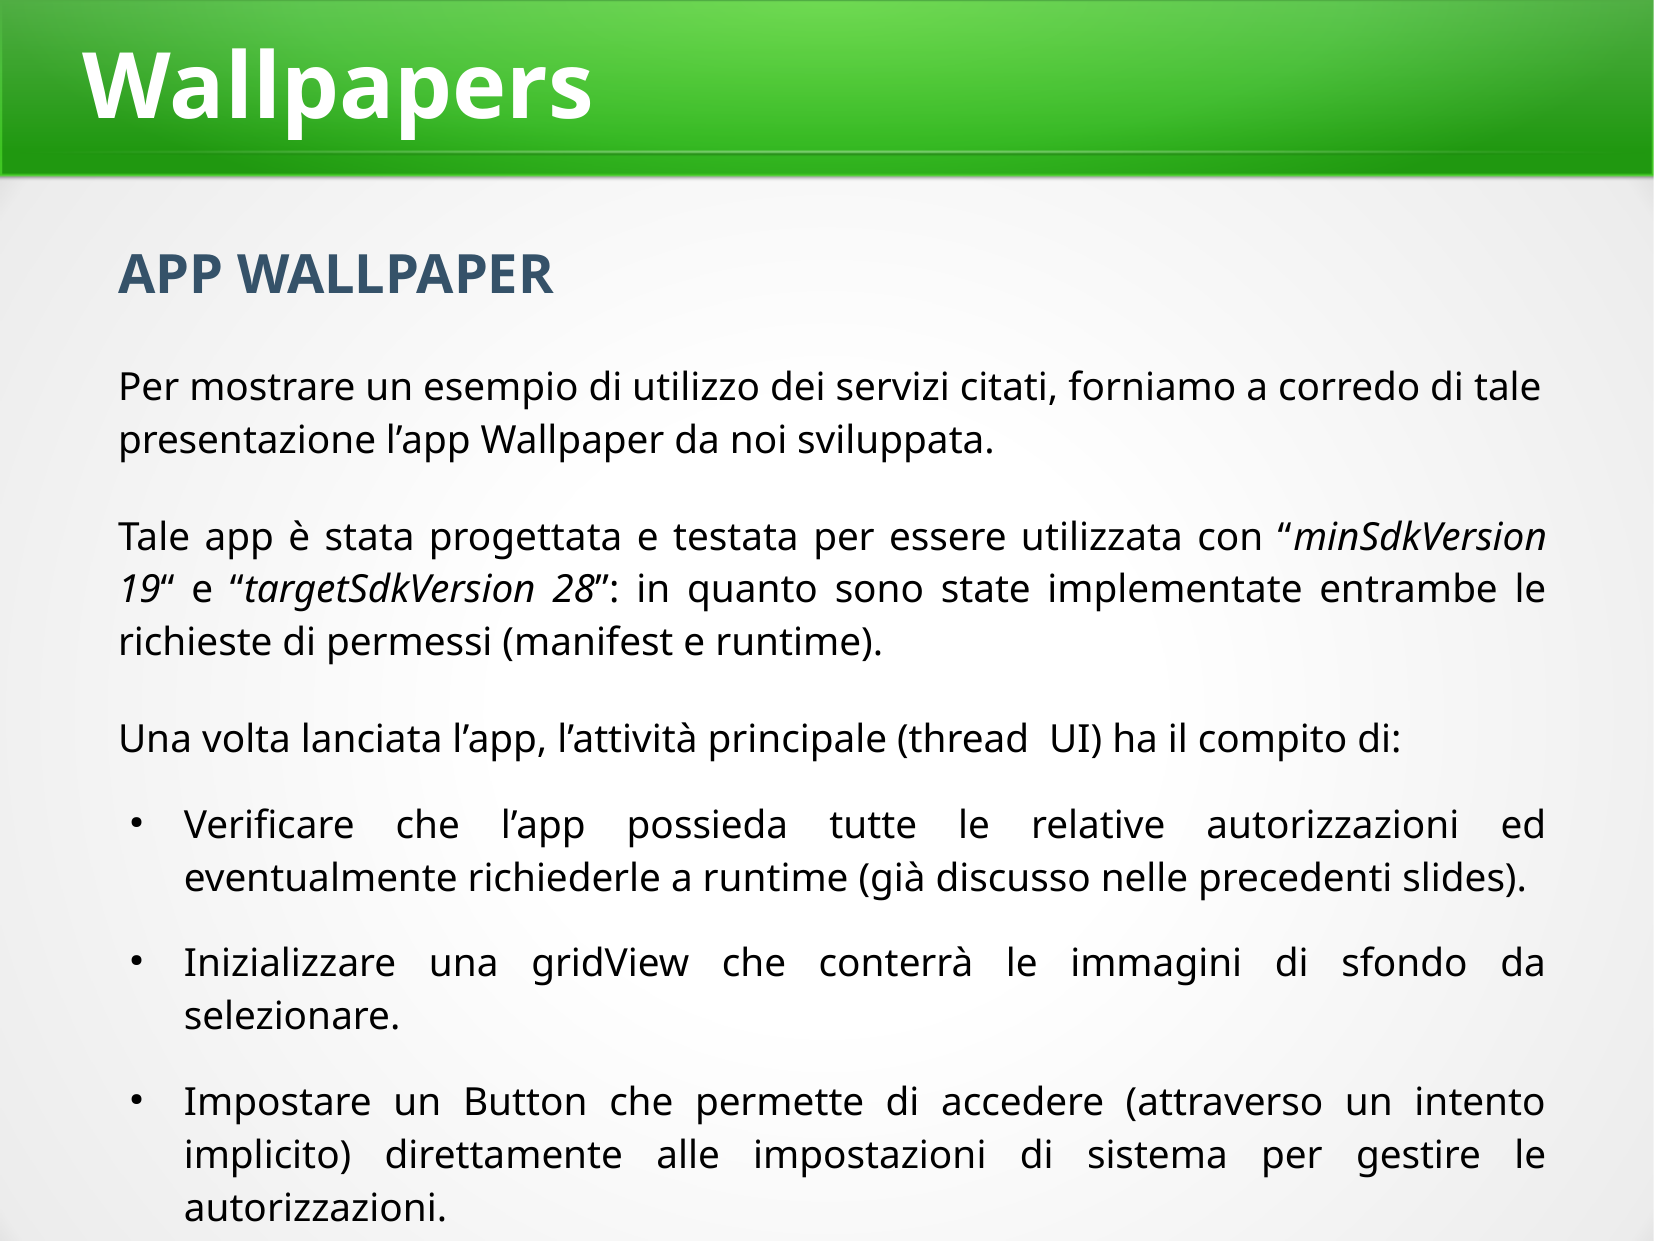

# Wallpapers
APP WALLPAPER
Per mostrare un esempio di utilizzo dei servizi citati, forniamo a corredo di tale presentazione l’app Wallpaper da noi sviluppata.
Tale app è stata progettata e testata per essere utilizzata con “minSdkVersion 19“ e “targetSdkVersion 28”: in quanto sono state implementate entrambe le richieste di permessi (manifest e runtime).
Una volta lanciata l’app, l’attività principale (thread UI) ha il compito di:
Verificare che l’app possieda tutte le relative autorizzazioni ed eventualmente richiederle a runtime (già discusso nelle precedenti slides).
Inizializzare una gridView che conterrà le immagini di sfondo da selezionare.
Impostare un Button che permette di accedere (attraverso un intento implicito) direttamente alle impostazioni di sistema per gestire le autorizzazioni.